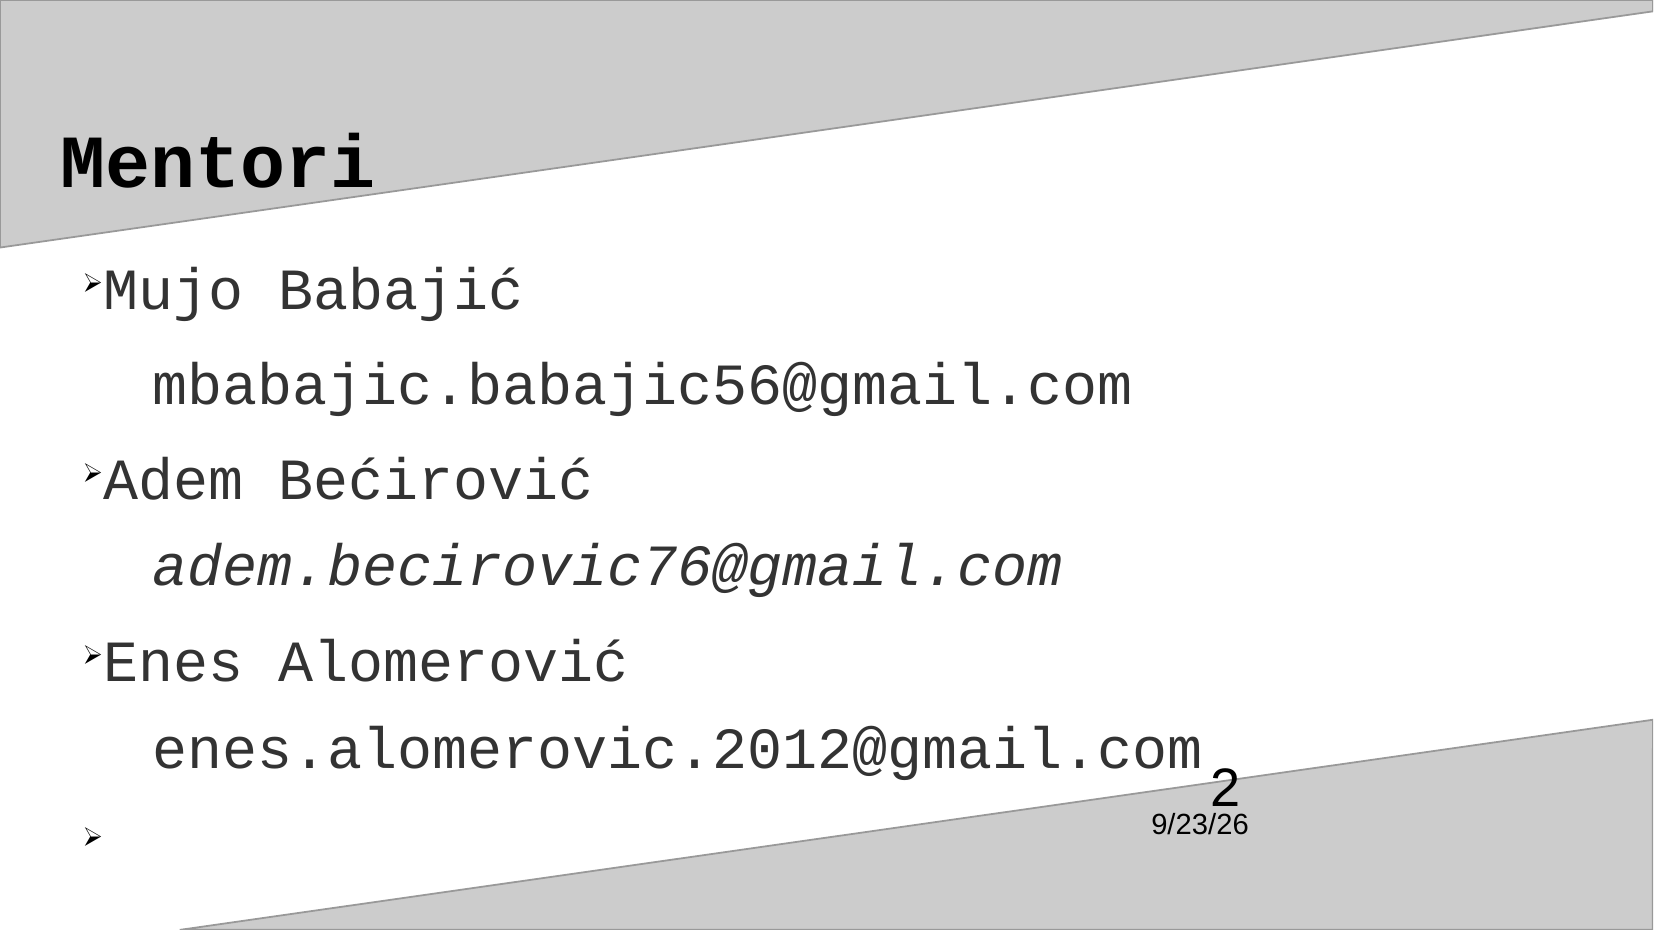

Mentori
# Mujo Babajić
 mbabajic.babajic56@gmail.com
Adem Bećirović
 adem.becirovic76@gmail.com
Enes Alomerović
 enes.alomerovic.2012@gmail.com